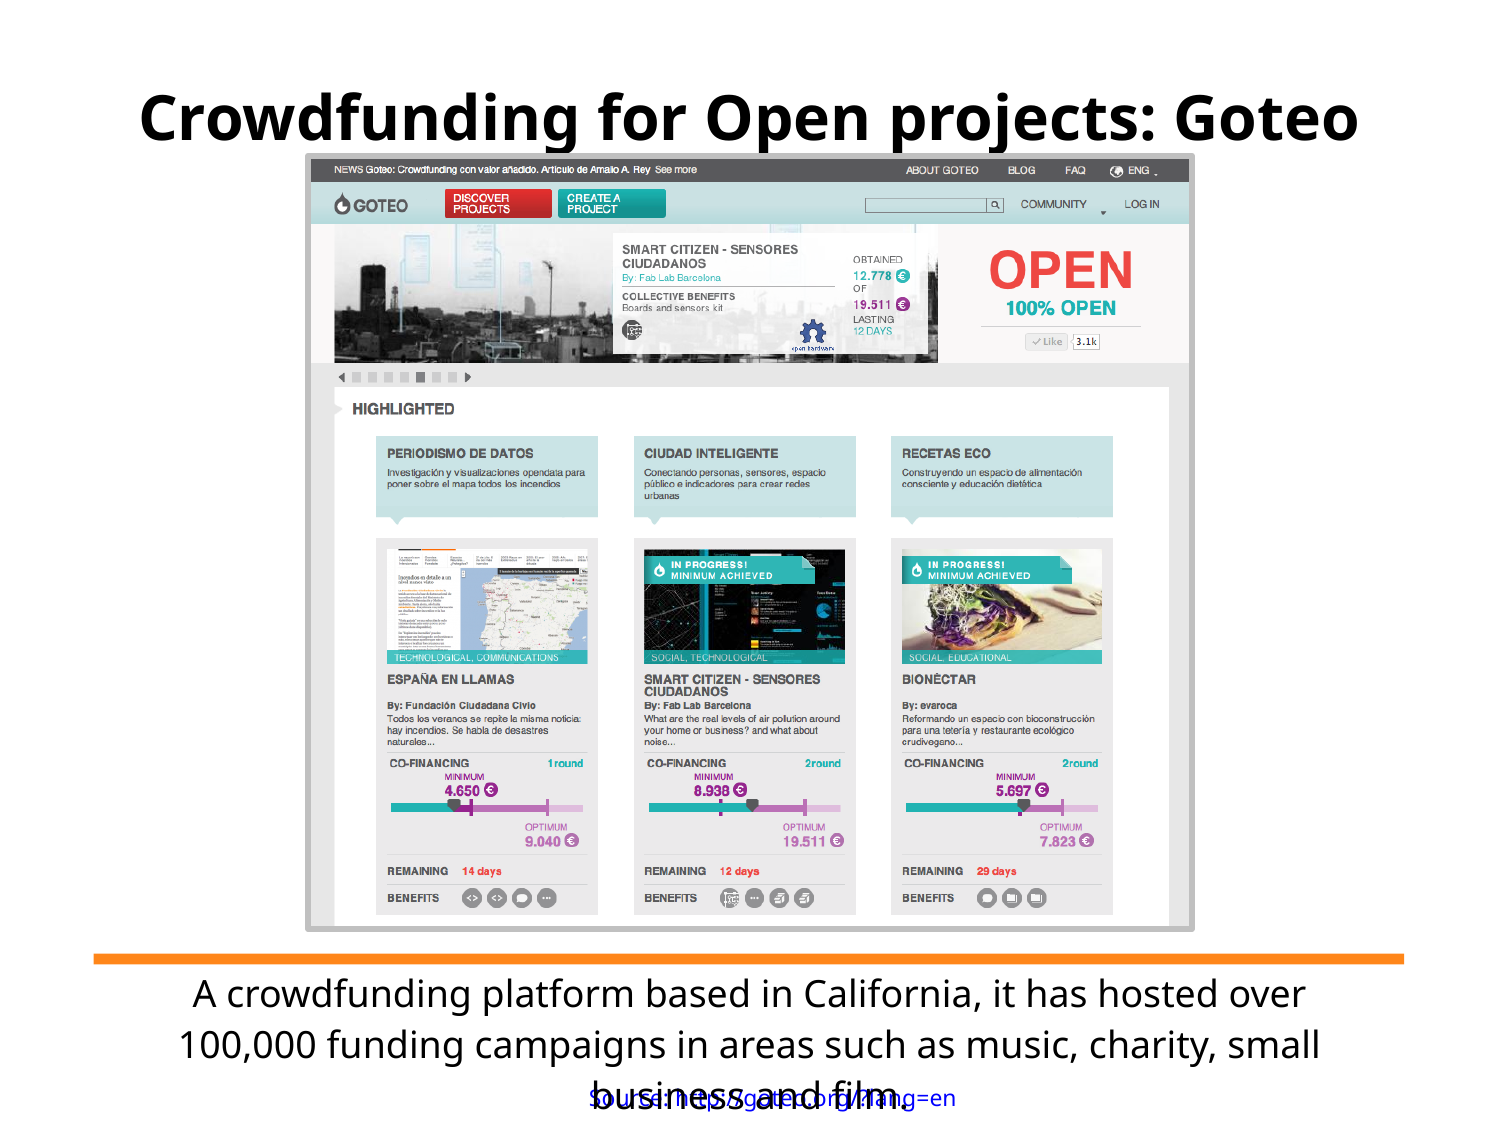

# Crowdfunding for Open projects: Goteo
A crowdfunding platform based in California, it has hosted over 100,000 funding campaigns in areas such as music, charity, small business and film.
Source: http://goteo.org/?lang=en